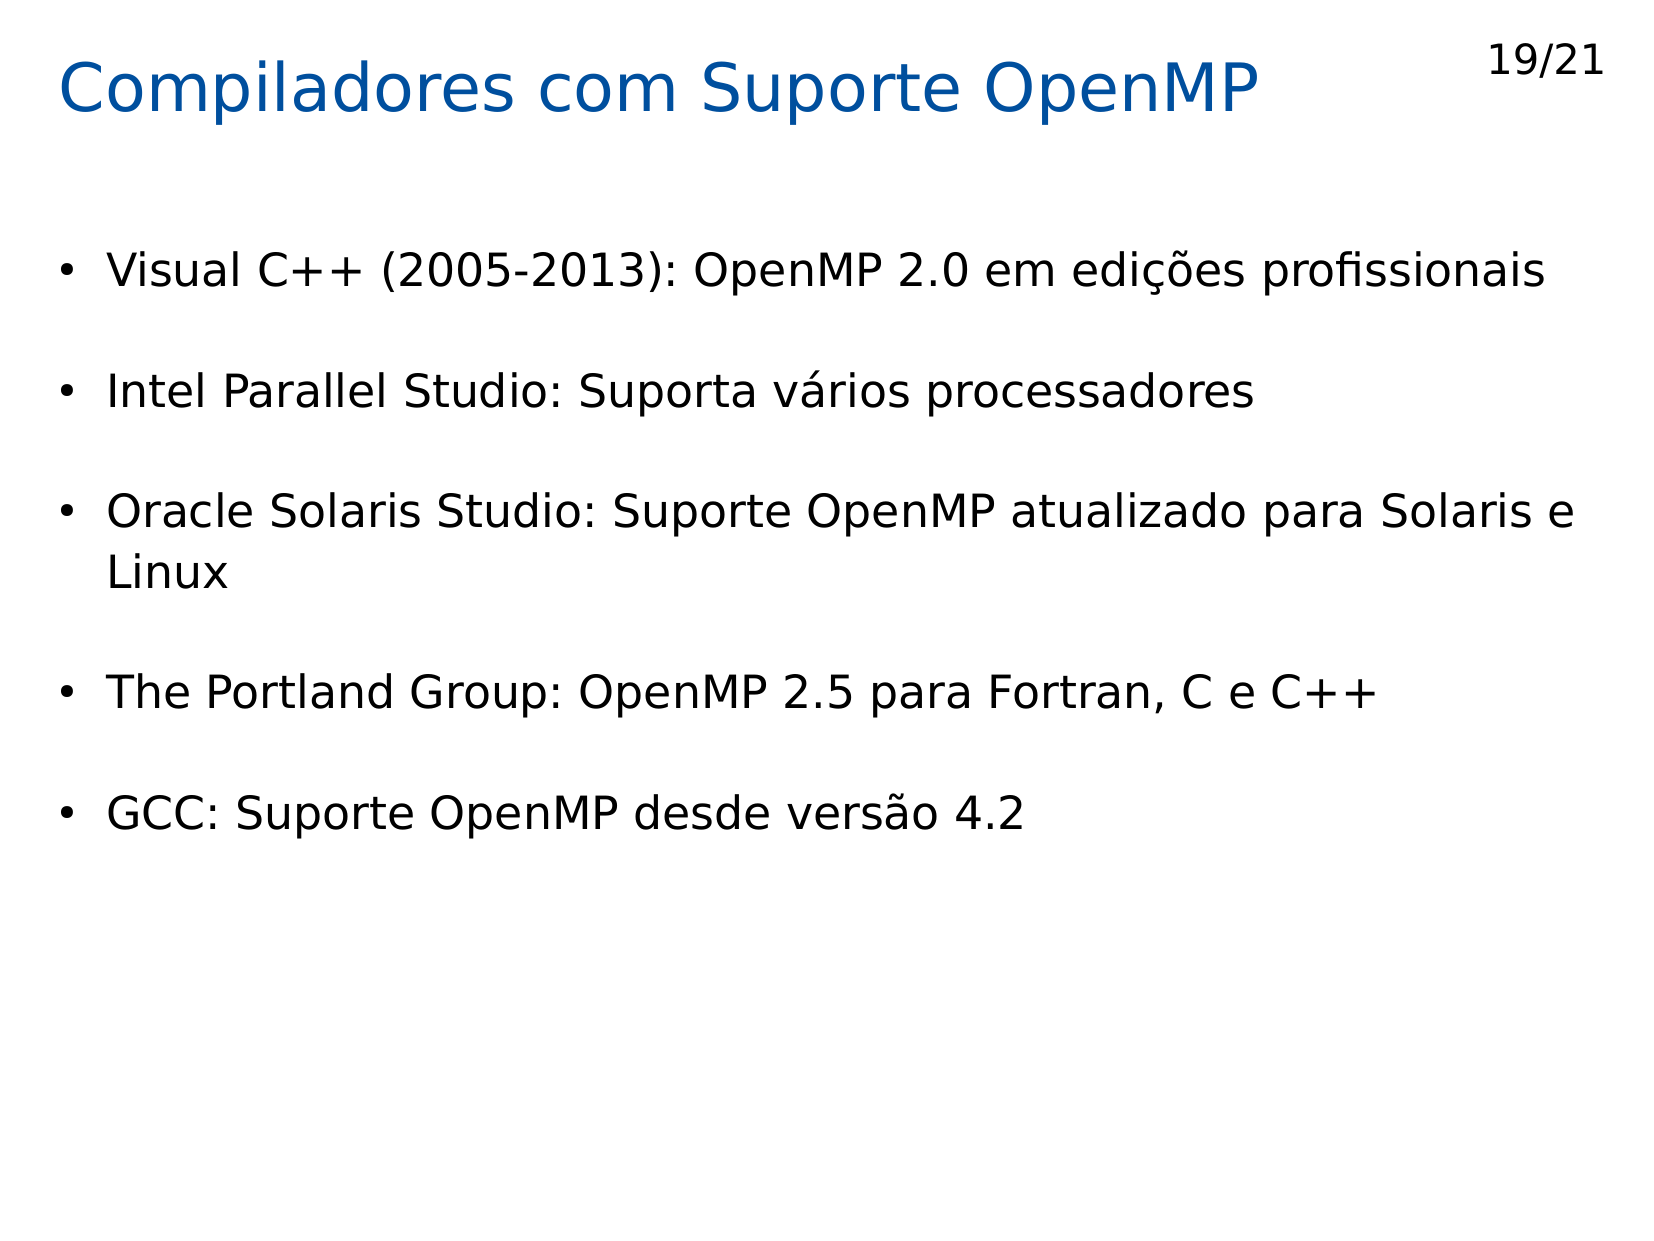

# Compiladores com Suporte OpenMP
19
Visual C++ (2005-2013): OpenMP 2.0 em edições profissionais
Intel Parallel Studio: Suporta vários processadores
Oracle Solaris Studio: Suporte OpenMP atualizado para Solaris e Linux
The Portland Group: OpenMP 2.5 para Fortran, C e C++
GCC: Suporte OpenMP desde versão 4.2